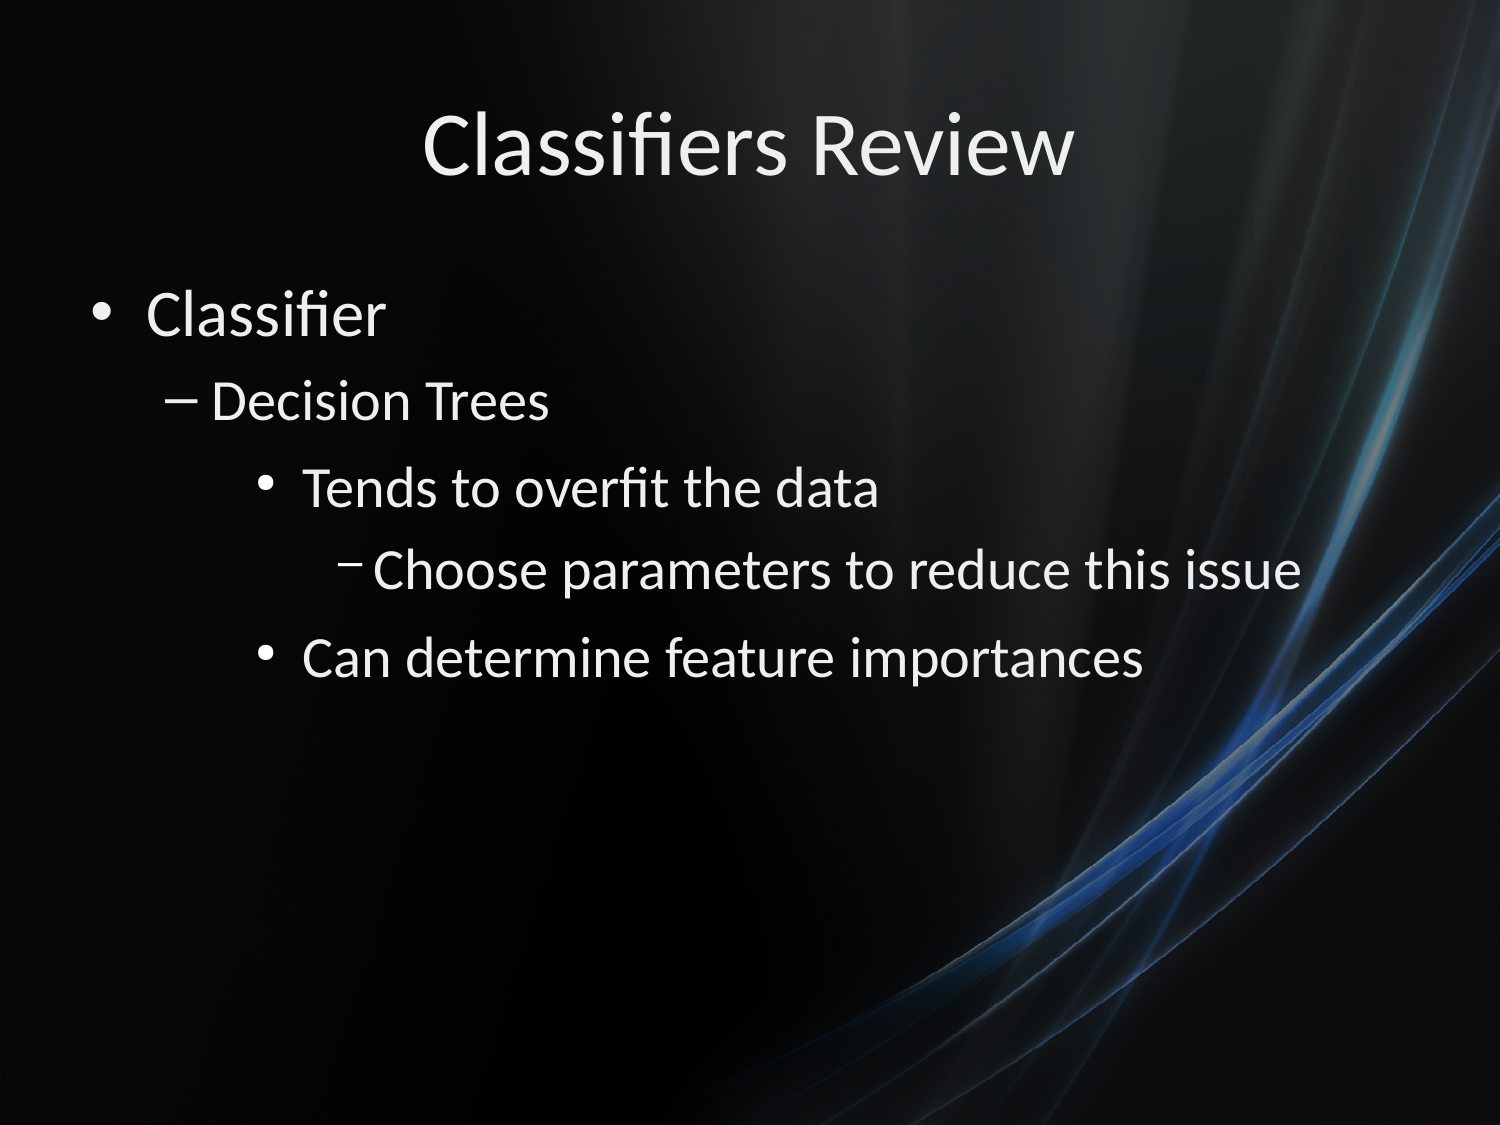

# Classifiers Review
Classifier
Decision Trees
Tends to overfit the data
Choose parameters to reduce this issue
Can determine feature importances